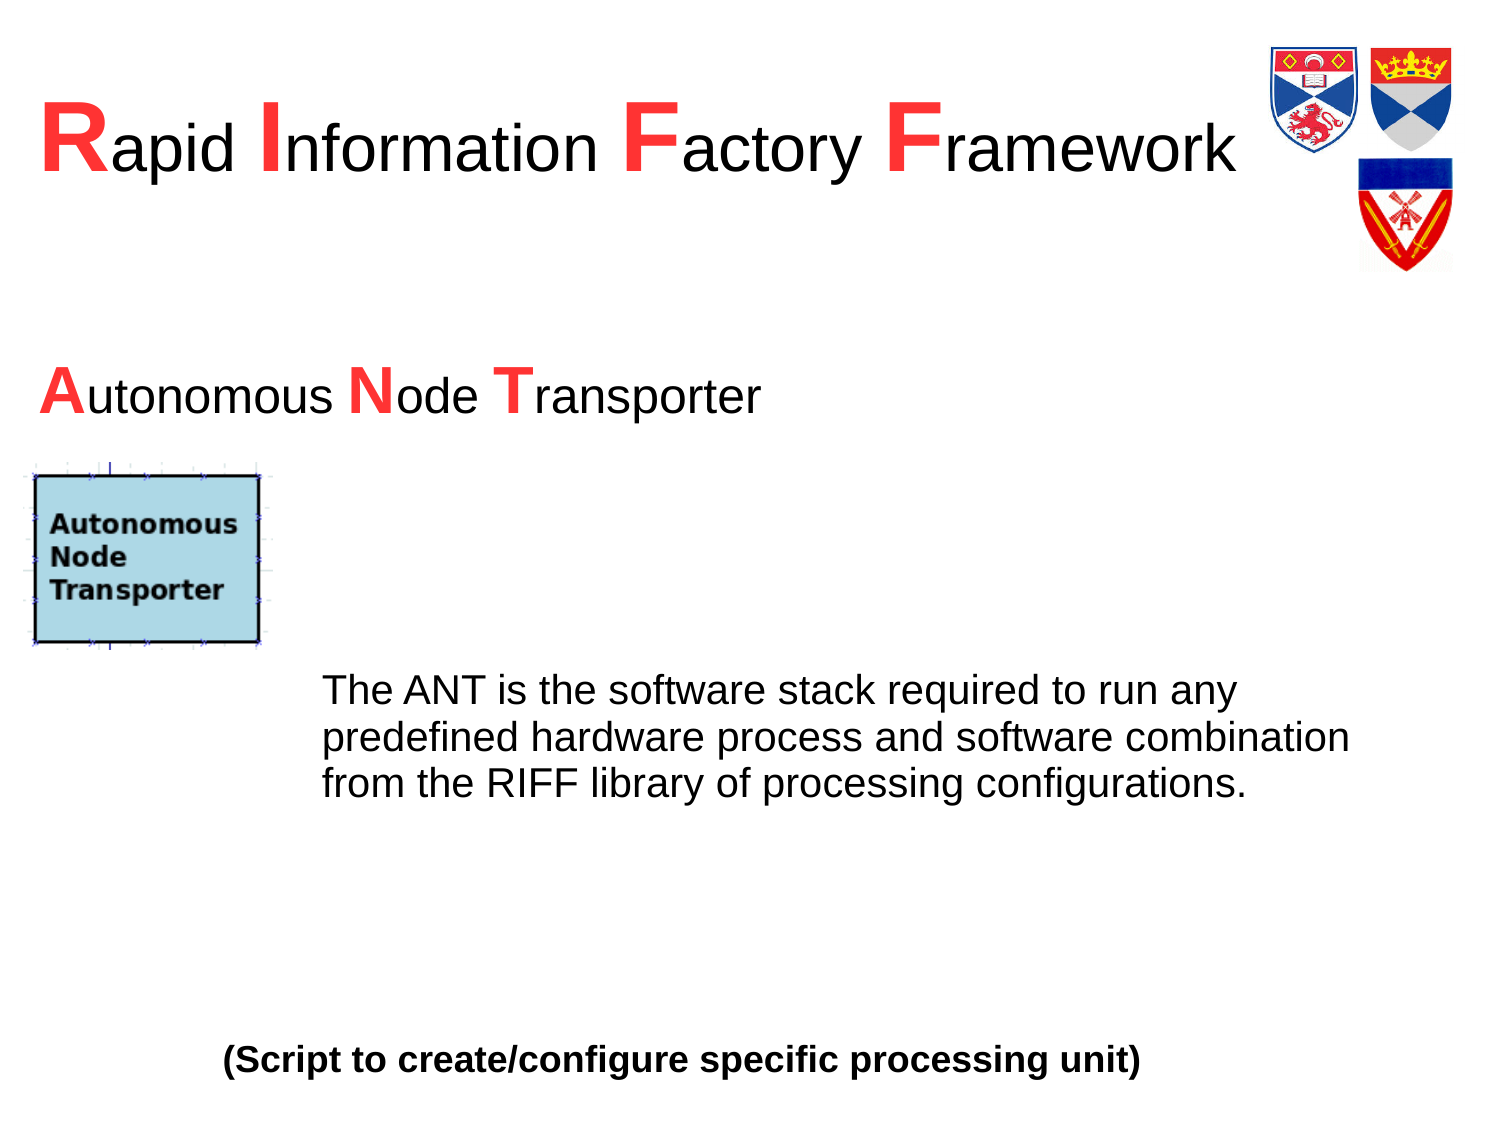

Rapid Information Factory Framework
Autonomous Node Transporter
The ANT is the software stack required to run any predefined hardware process and software combination from the RIFF library of processing configurations.
(Script to create/configure specific processing unit)